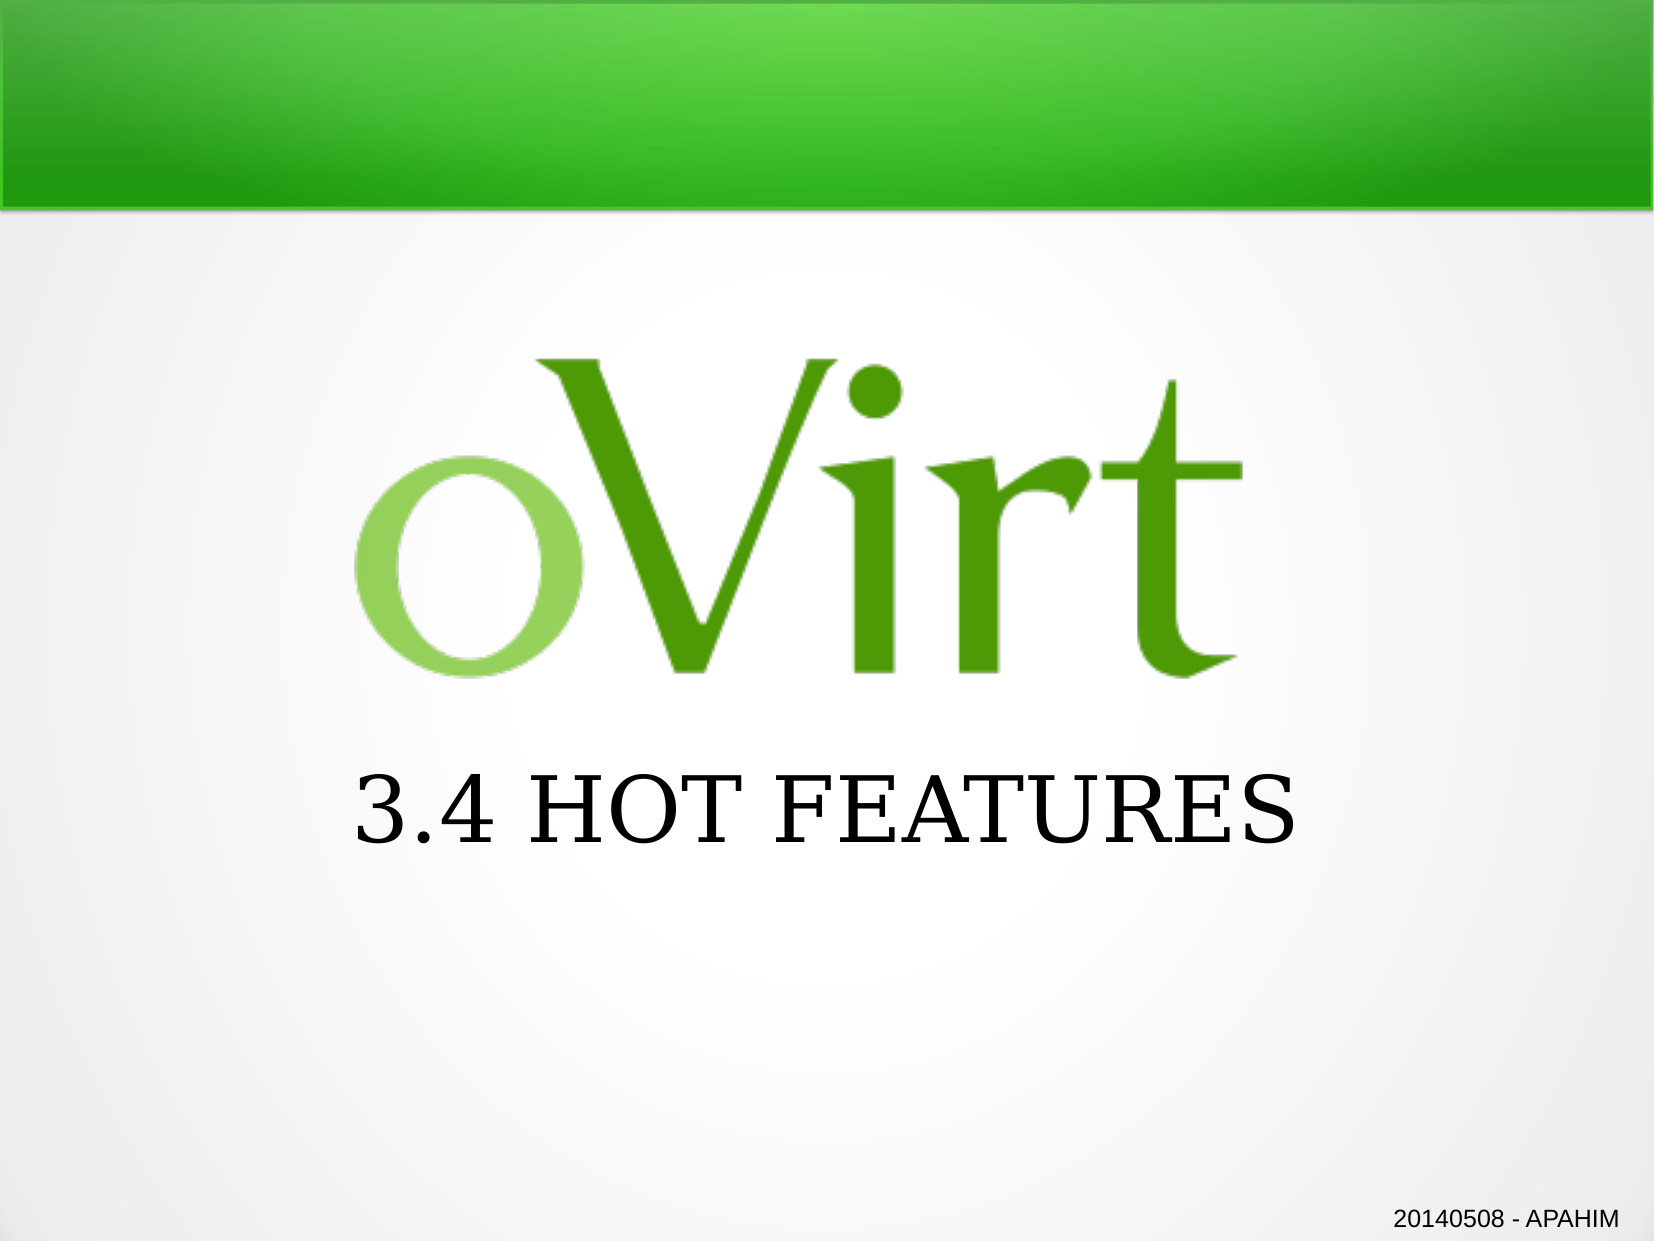

# 3.4 HOT FEATURES
20140508 - APAHIM